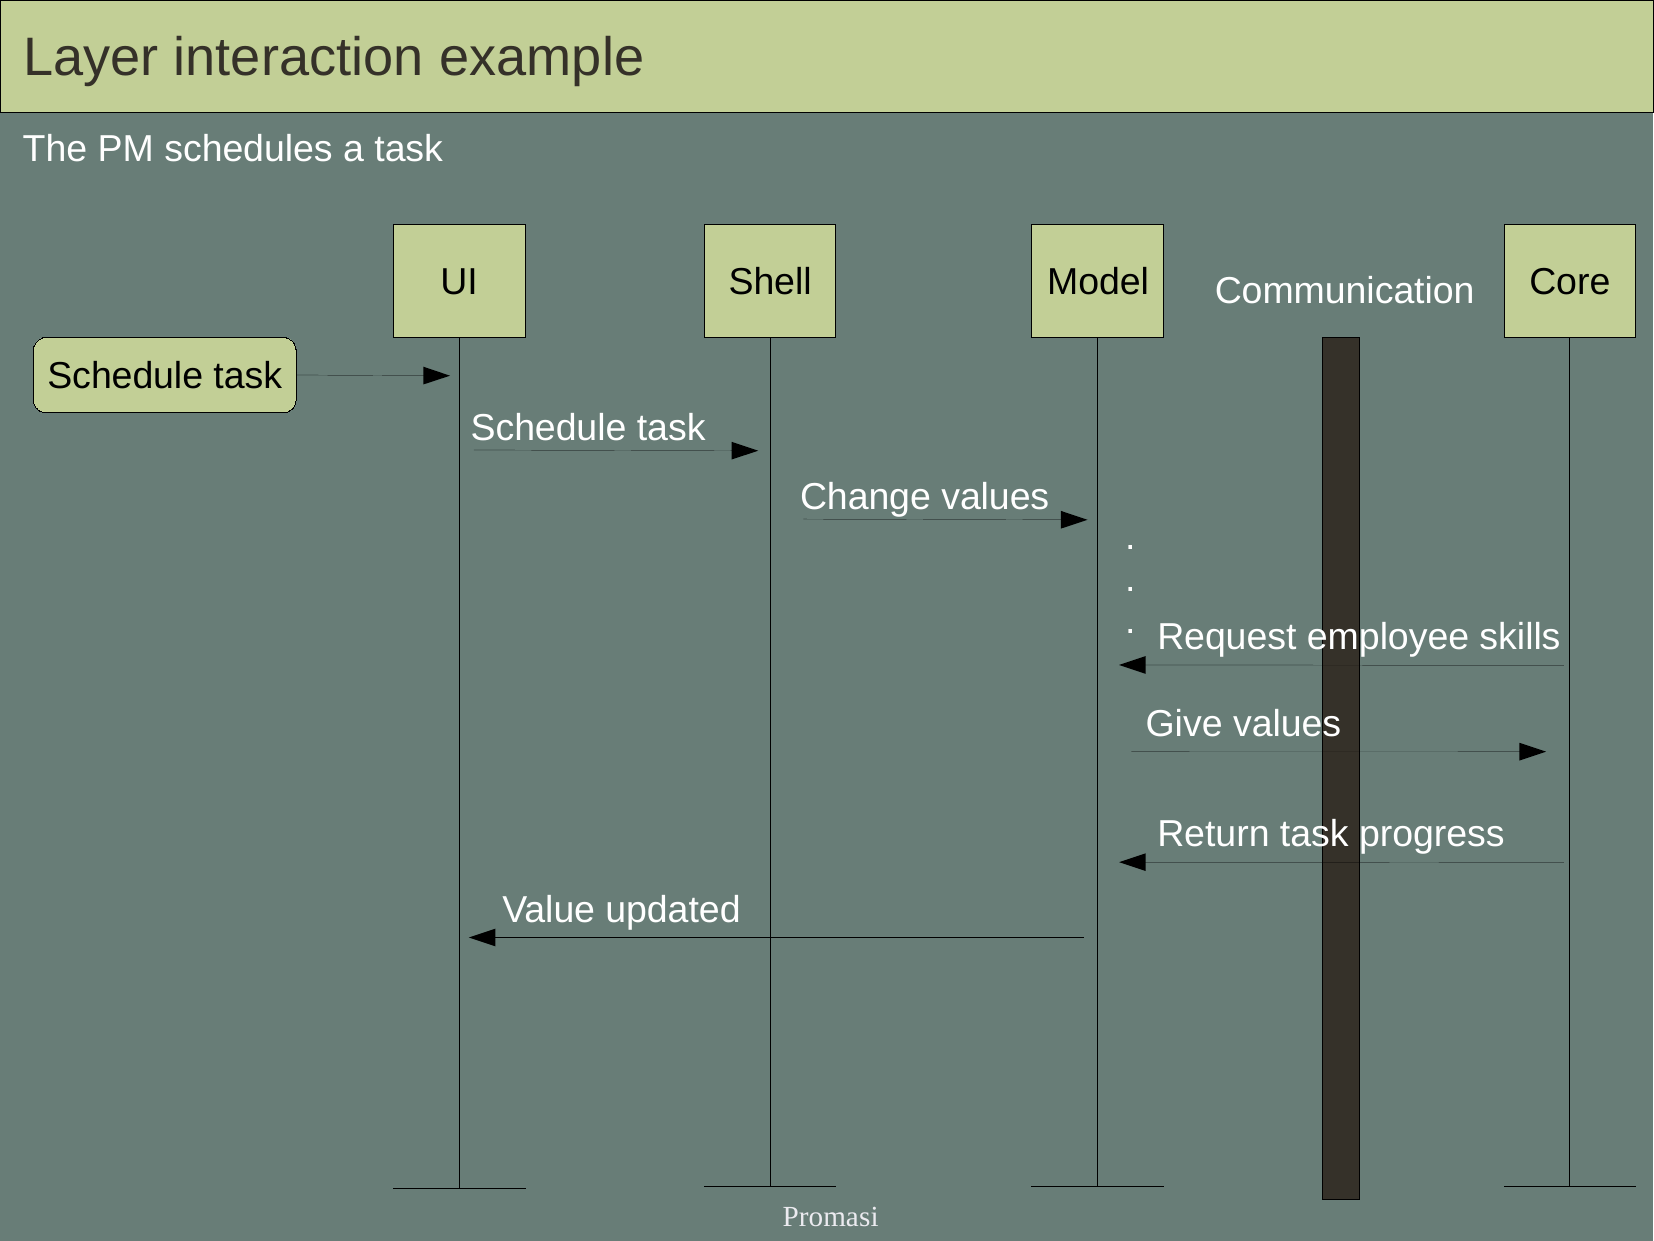

# Layer interaction example
The PM schedules a task
UI
Shell
Model
Core
Communication
Schedule task
Schedule task
Change values
.
.
.
Request employee skills
Give values
Return task progress
Value updated